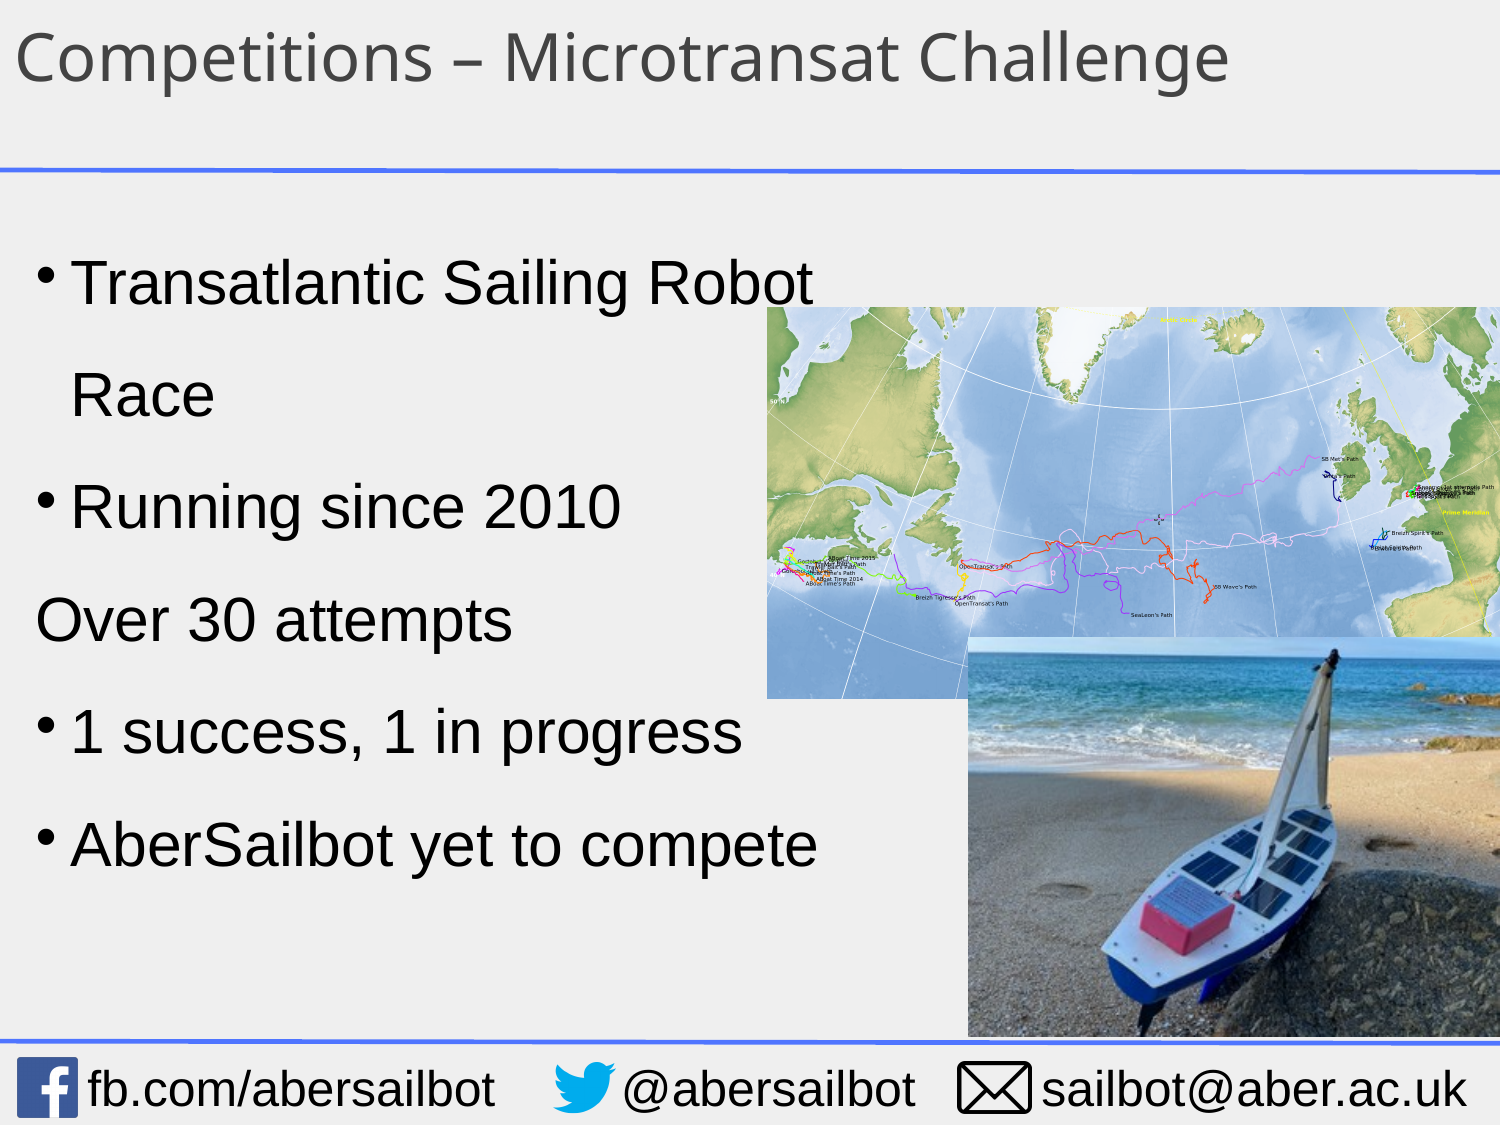

Competitions – Microtransat Challenge
Transatlantic Sailing Robot Race
Running since 2010
Over 30 attempts
1 success, 1 in progress
AberSailbot yet to compete
 fb.com/abersailbot @abersailbot sailbot@aber.ac.uk